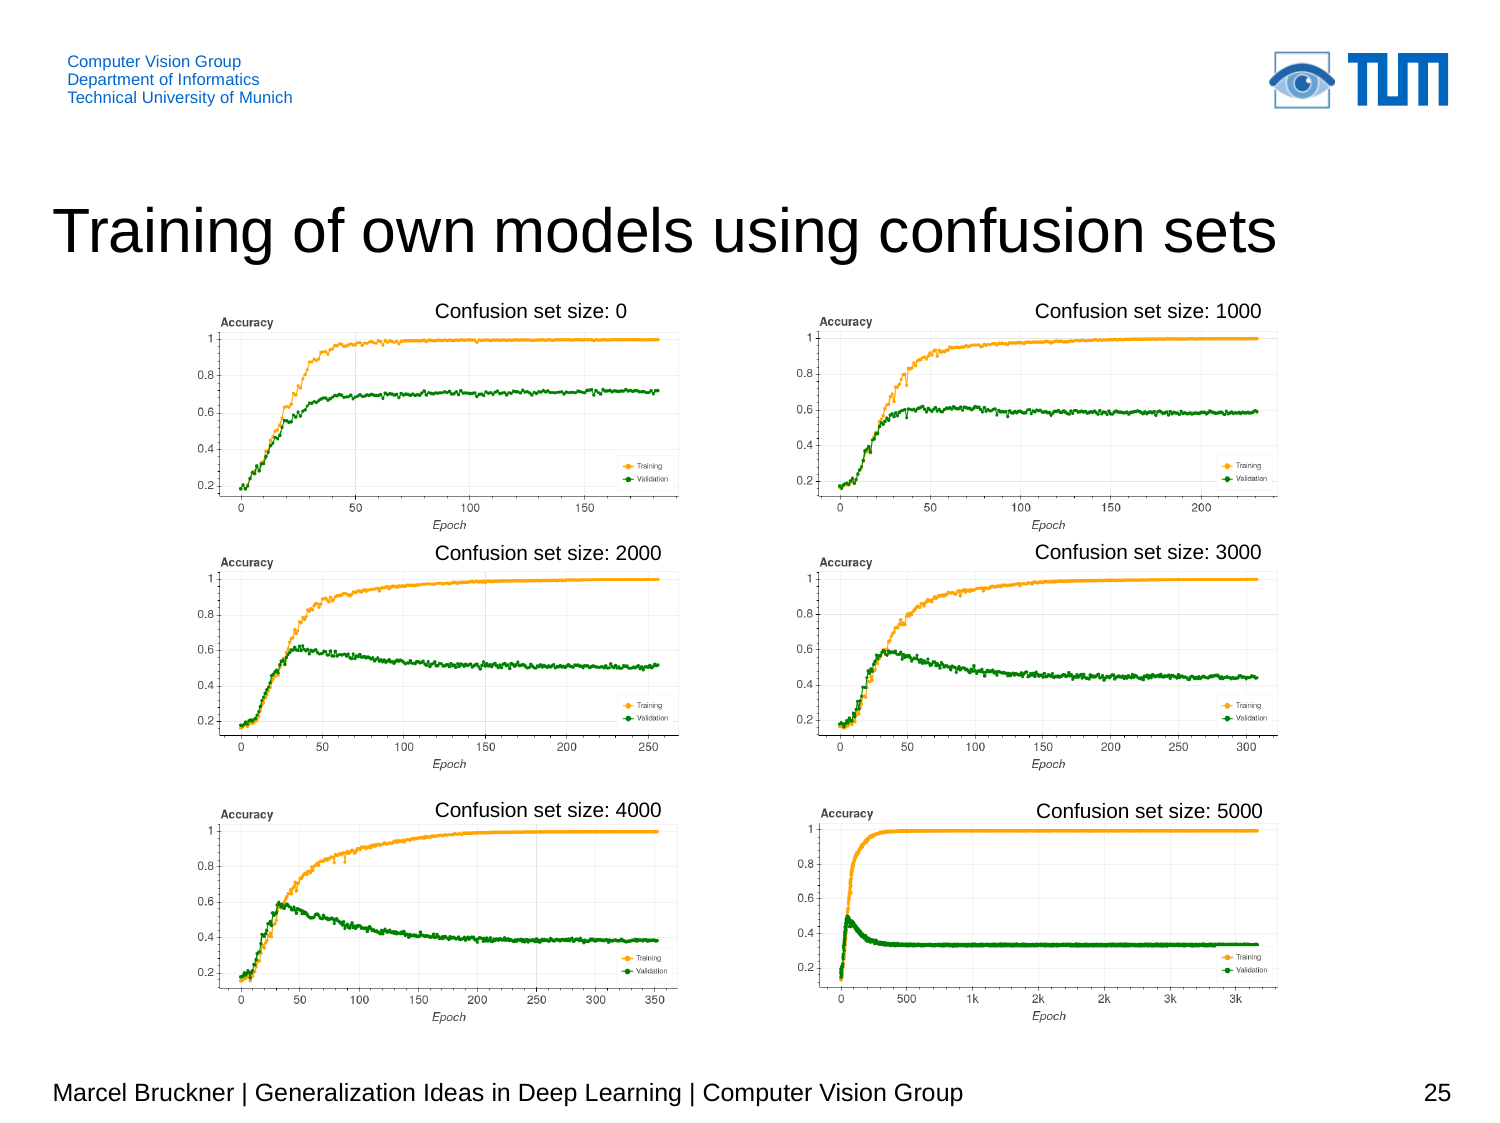

# Training of own models using confusion sets
Confusion set size: 1000
Confusion set size: 0
Confusion set size: 3000
Confusion set size: 2000
Confusion set size: 4000
Confusion set size: 5000
Marcel Bruckner | Generalization Ideas in Deep Learning | Computer Vision Group
25